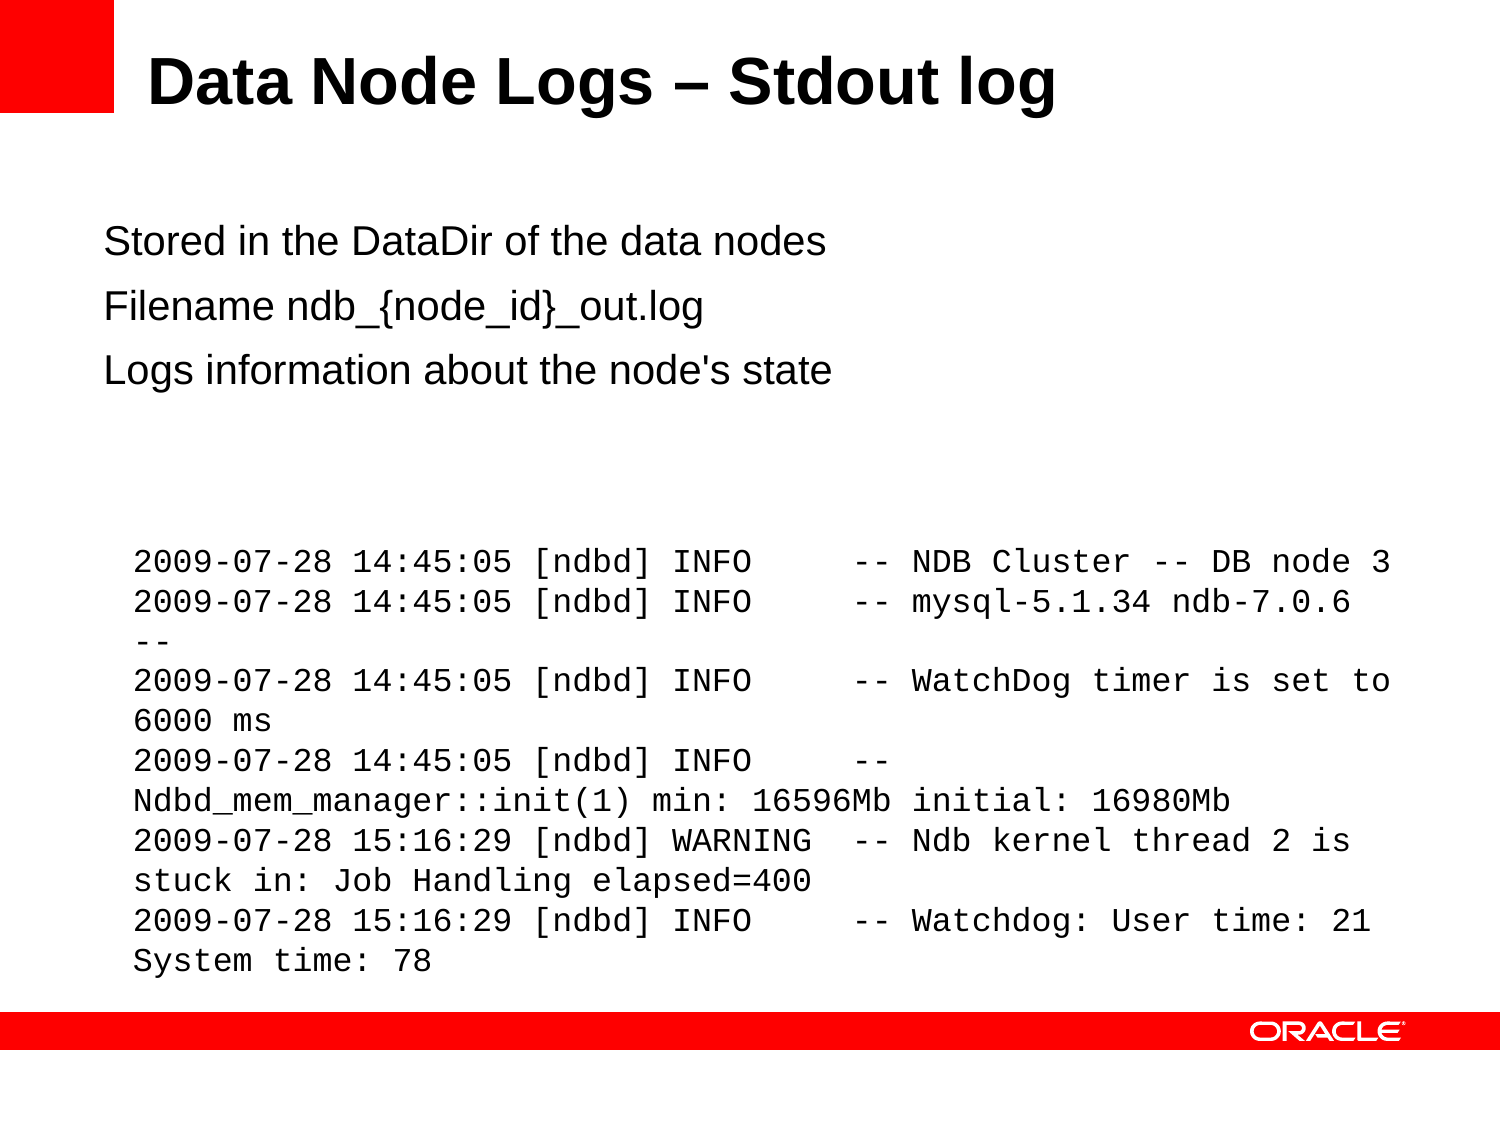

# Data Node Logs – Stdout log
Stored in the DataDir of the data nodes
Filename ndb_{node_id}_out.log
Logs information about the node's state
2009-07-28 14:45:05 [ndbd] INFO -- NDB Cluster -- DB node 3
2009-07-28 14:45:05 [ndbd] INFO -- mysql-5.1.34 ndb-7.0.6 --
2009-07-28 14:45:05 [ndbd] INFO -- WatchDog timer is set to 6000 ms
2009-07-28 14:45:05 [ndbd] INFO -- Ndbd_mem_manager::init(1) min: 16596Mb initial: 16980Mb
2009-07-28 15:16:29 [ndbd] WARNING -- Ndb kernel thread 2 is stuck in: Job Handling elapsed=400
2009-07-28 15:16:29 [ndbd] INFO -- Watchdog: User time: 21 System time: 78